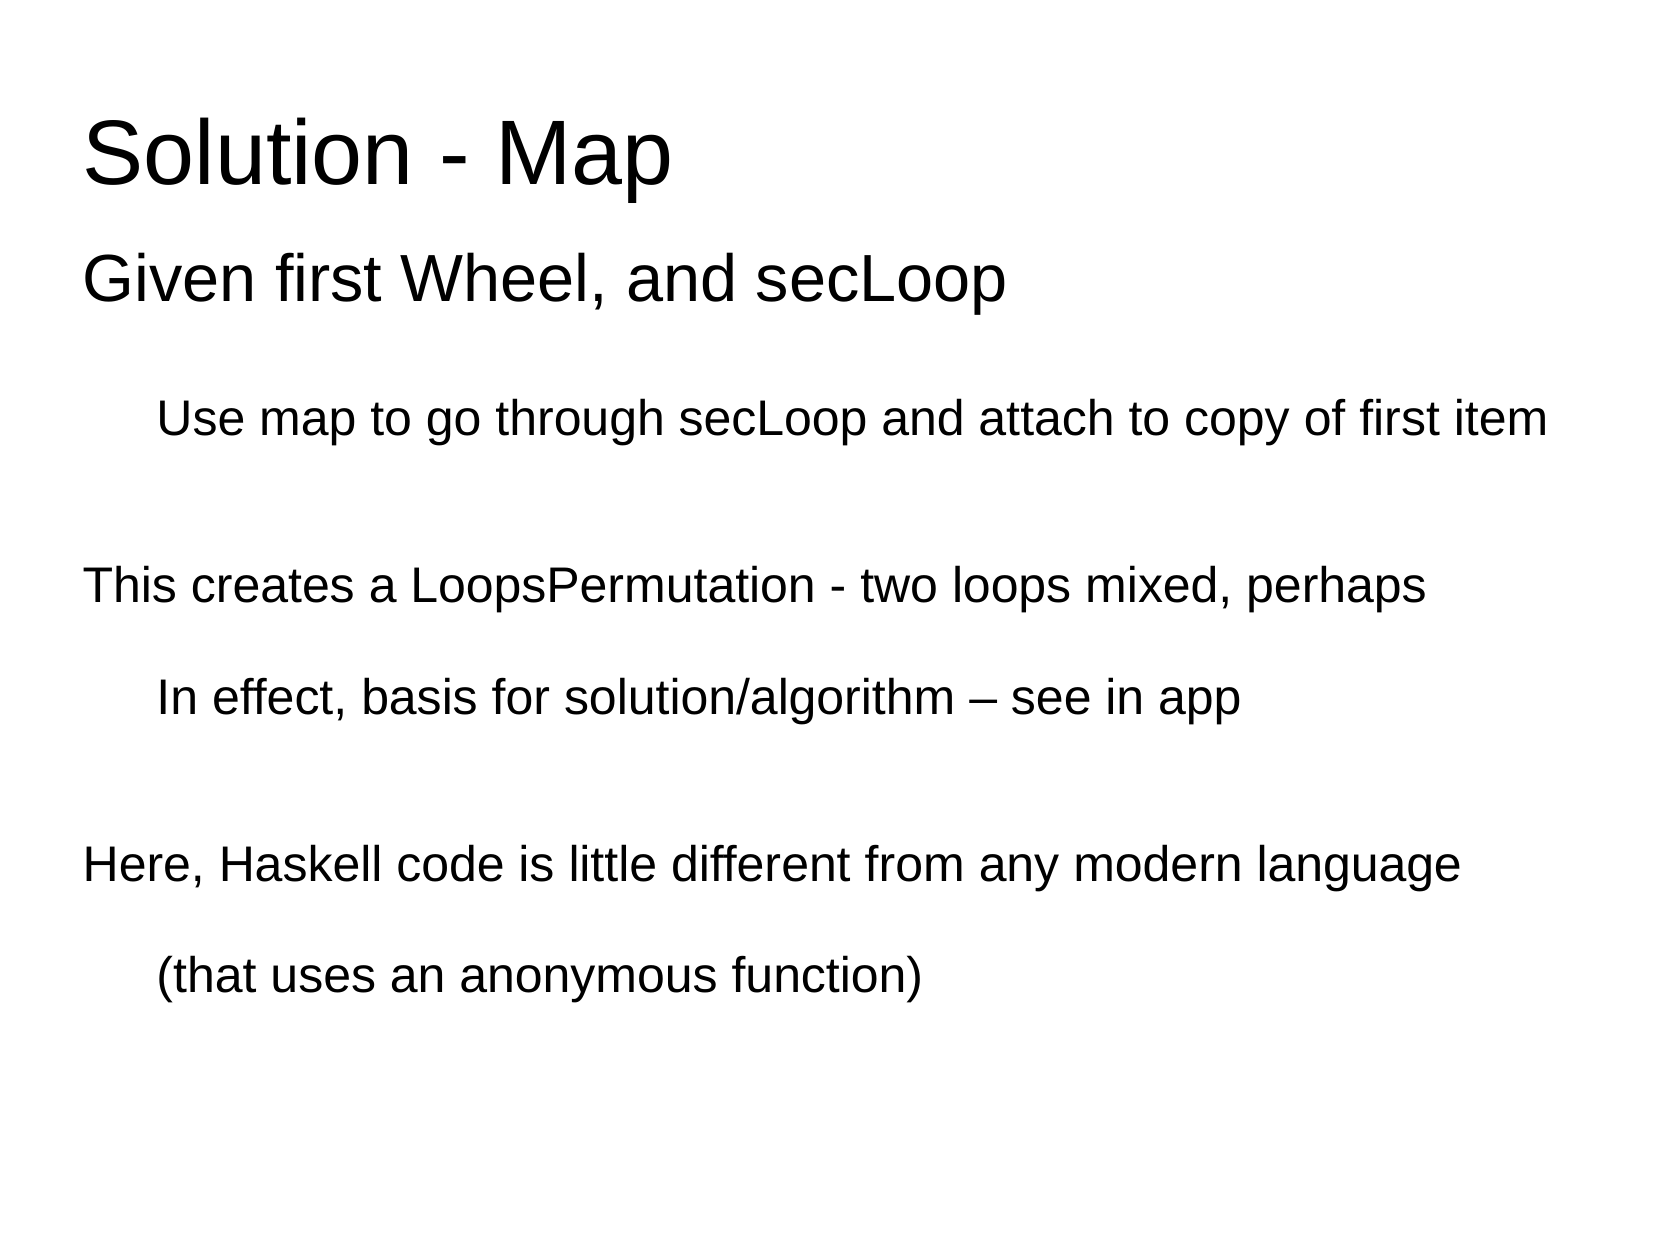

# Solution - Map
Given first Wheel, and secLoop
	Use map to go through secLoop and attach to copy of first item
This creates a LoopsPermutation - two loops mixed, perhaps
	In effect, basis for solution/algorithm – see in app
Here, Haskell code is little different from any modern language
	(that uses an anonymous function)